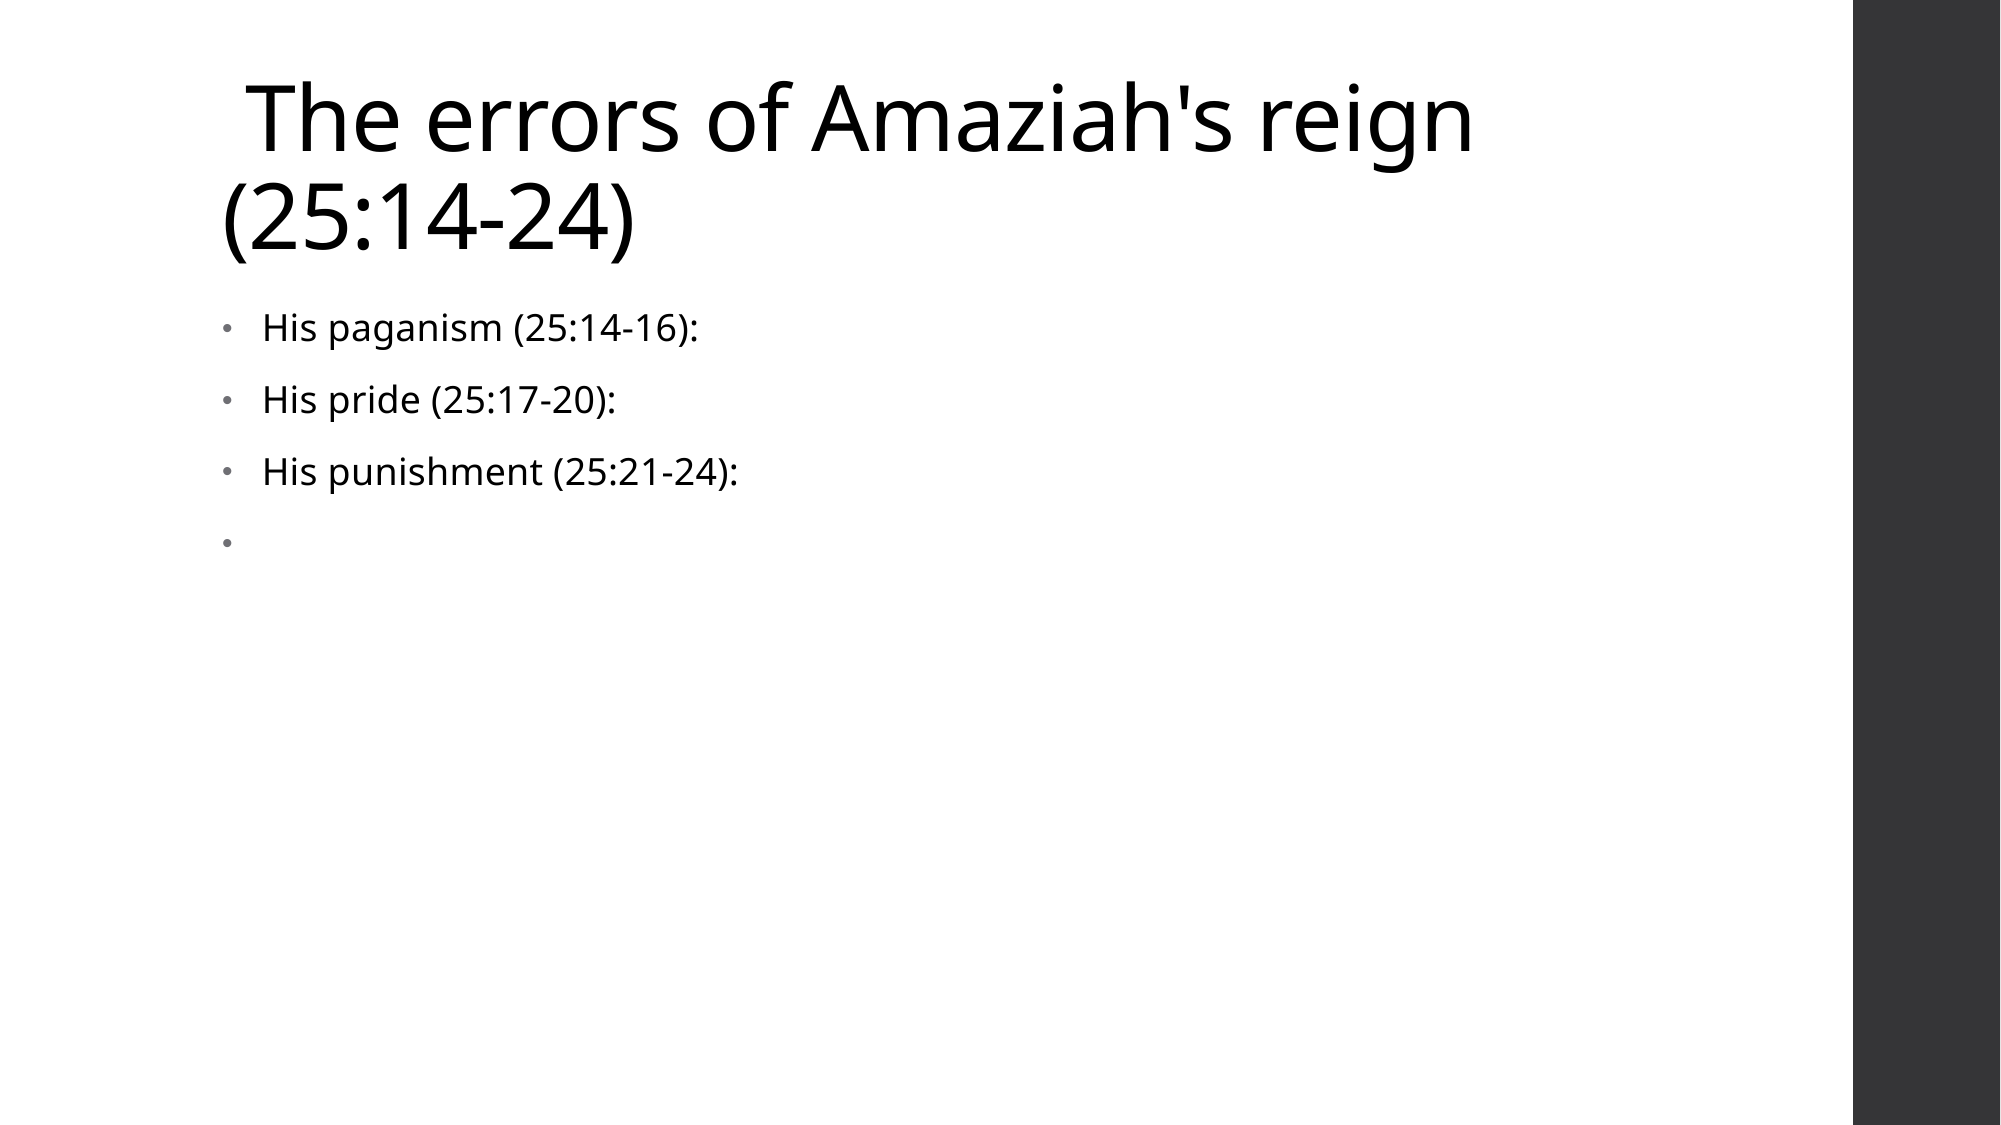

# The errors of Amaziah's reign (25:14-24)
 His paganism (25:14-16):
 His pride (25:17-20):
 His punishment (25:21-24):